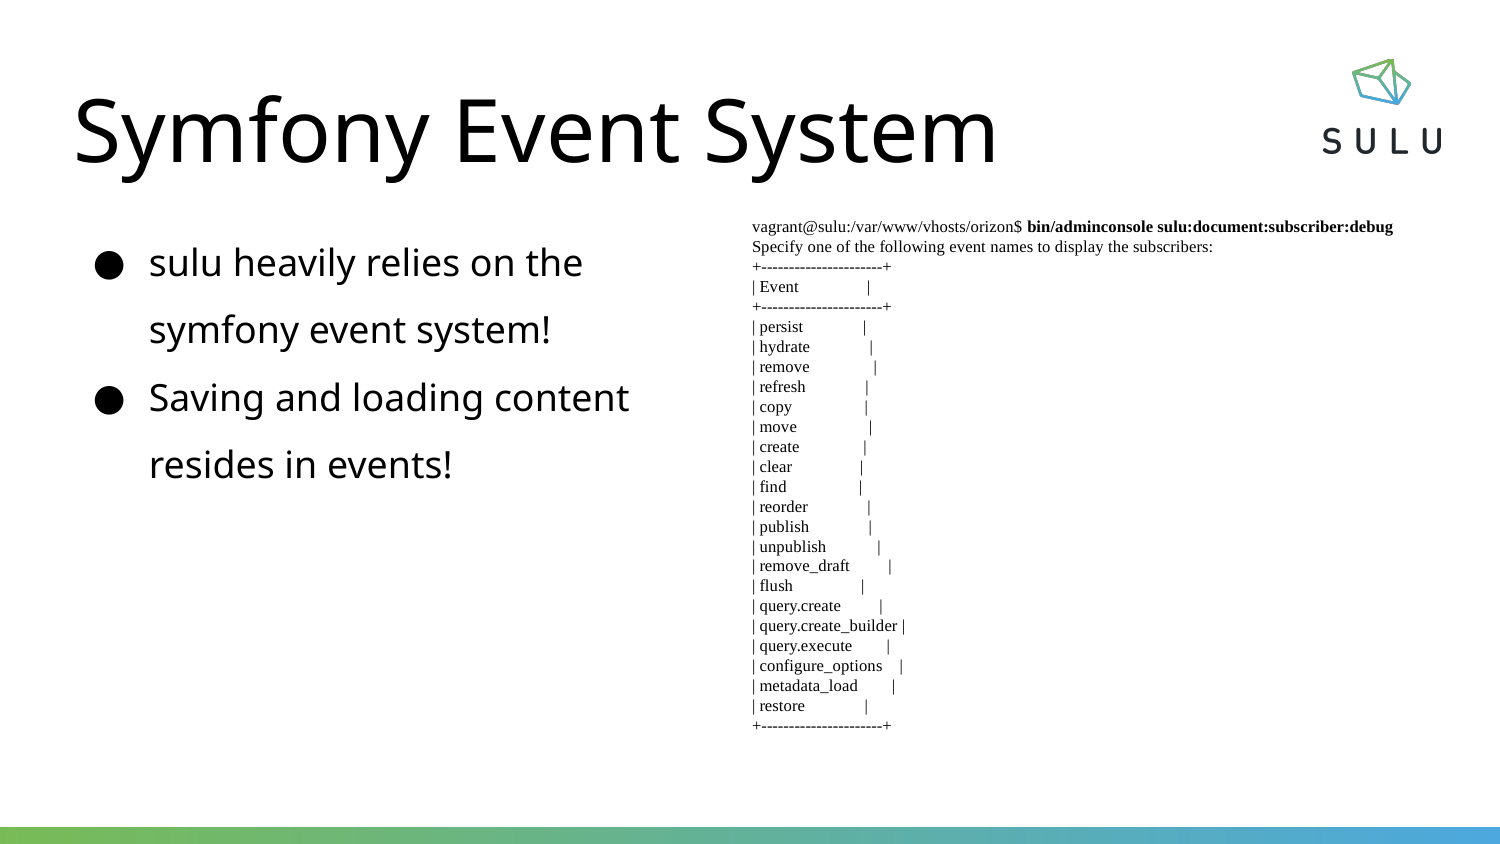

# Symfony Event System
sulu heavily relies on the symfony event system!
Saving and loading content resides in events!
vagrant@sulu:/var/www/vhosts/orizon$ bin/adminconsole sulu:document:subscriber:debug
Specify one of the following event names to display the subscribers:
+----------------------+
| Event |
+----------------------+
| persist |
| hydrate |
| remove |
| refresh |
| copy |
| move |
| create |
| clear |
| find |
| reorder |
| publish |
| unpublish |
| remove_draft |
| flush |
| query.create |
| query.create_builder |
| query.execute |
| configure_options |
| metadata_load |
| restore |
+----------------------+